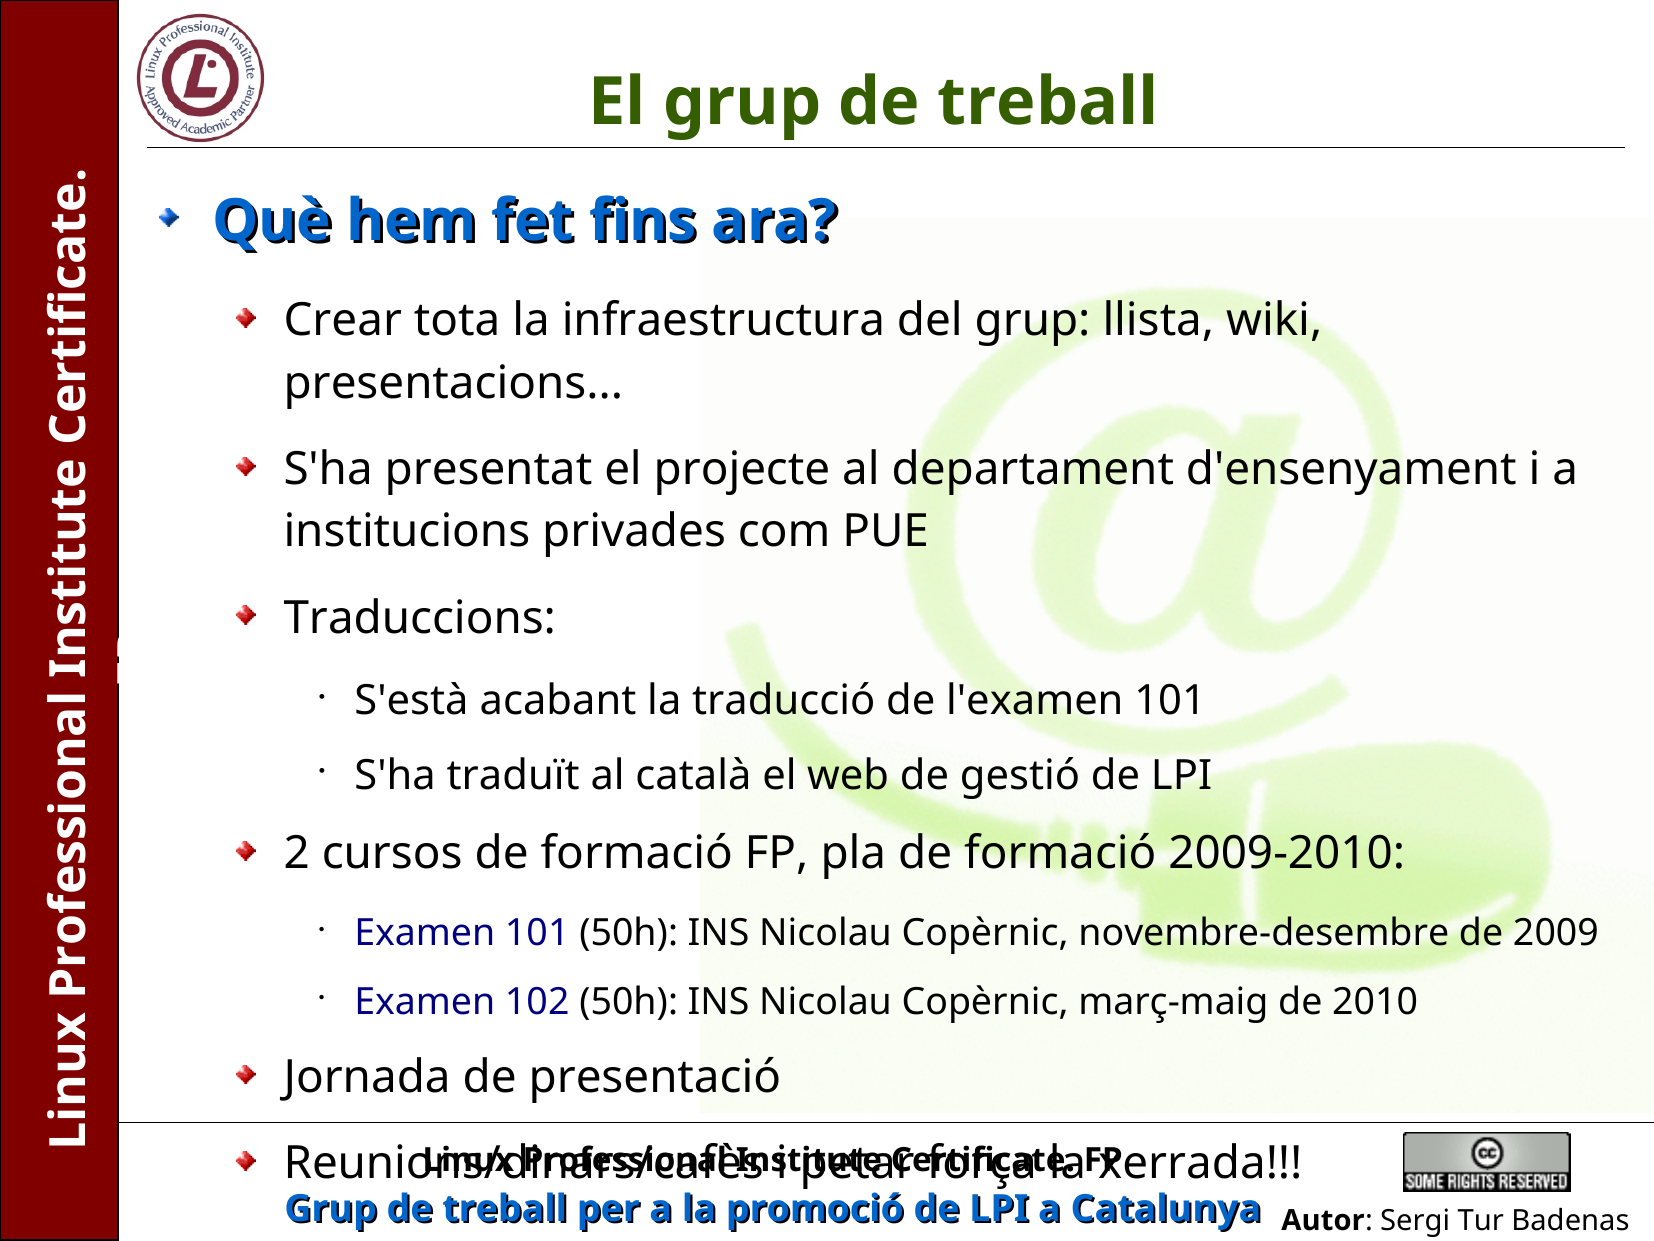

# El grup de treball
Què hem fet fins ara?
Crear tota la infraestructura del grup: llista, wiki, presentacions...
S'ha presentat el projecte al departament d'ensenyament i a institucions privades com PUE
Traduccions:
S'està acabant la traducció de l'examen 101
S'ha traduït al català el web de gestió de LPI
2 cursos de formació FP, pla de formació 2009-2010:
Examen 101 (50h): INS Nicolau Copèrnic, novembre-desembre de 2009
Examen 102 (50h): INS Nicolau Copèrnic, març-maig de 2010
Jornada de presentació
Reunions/dinars/cafès i petar força la xerrada!!!